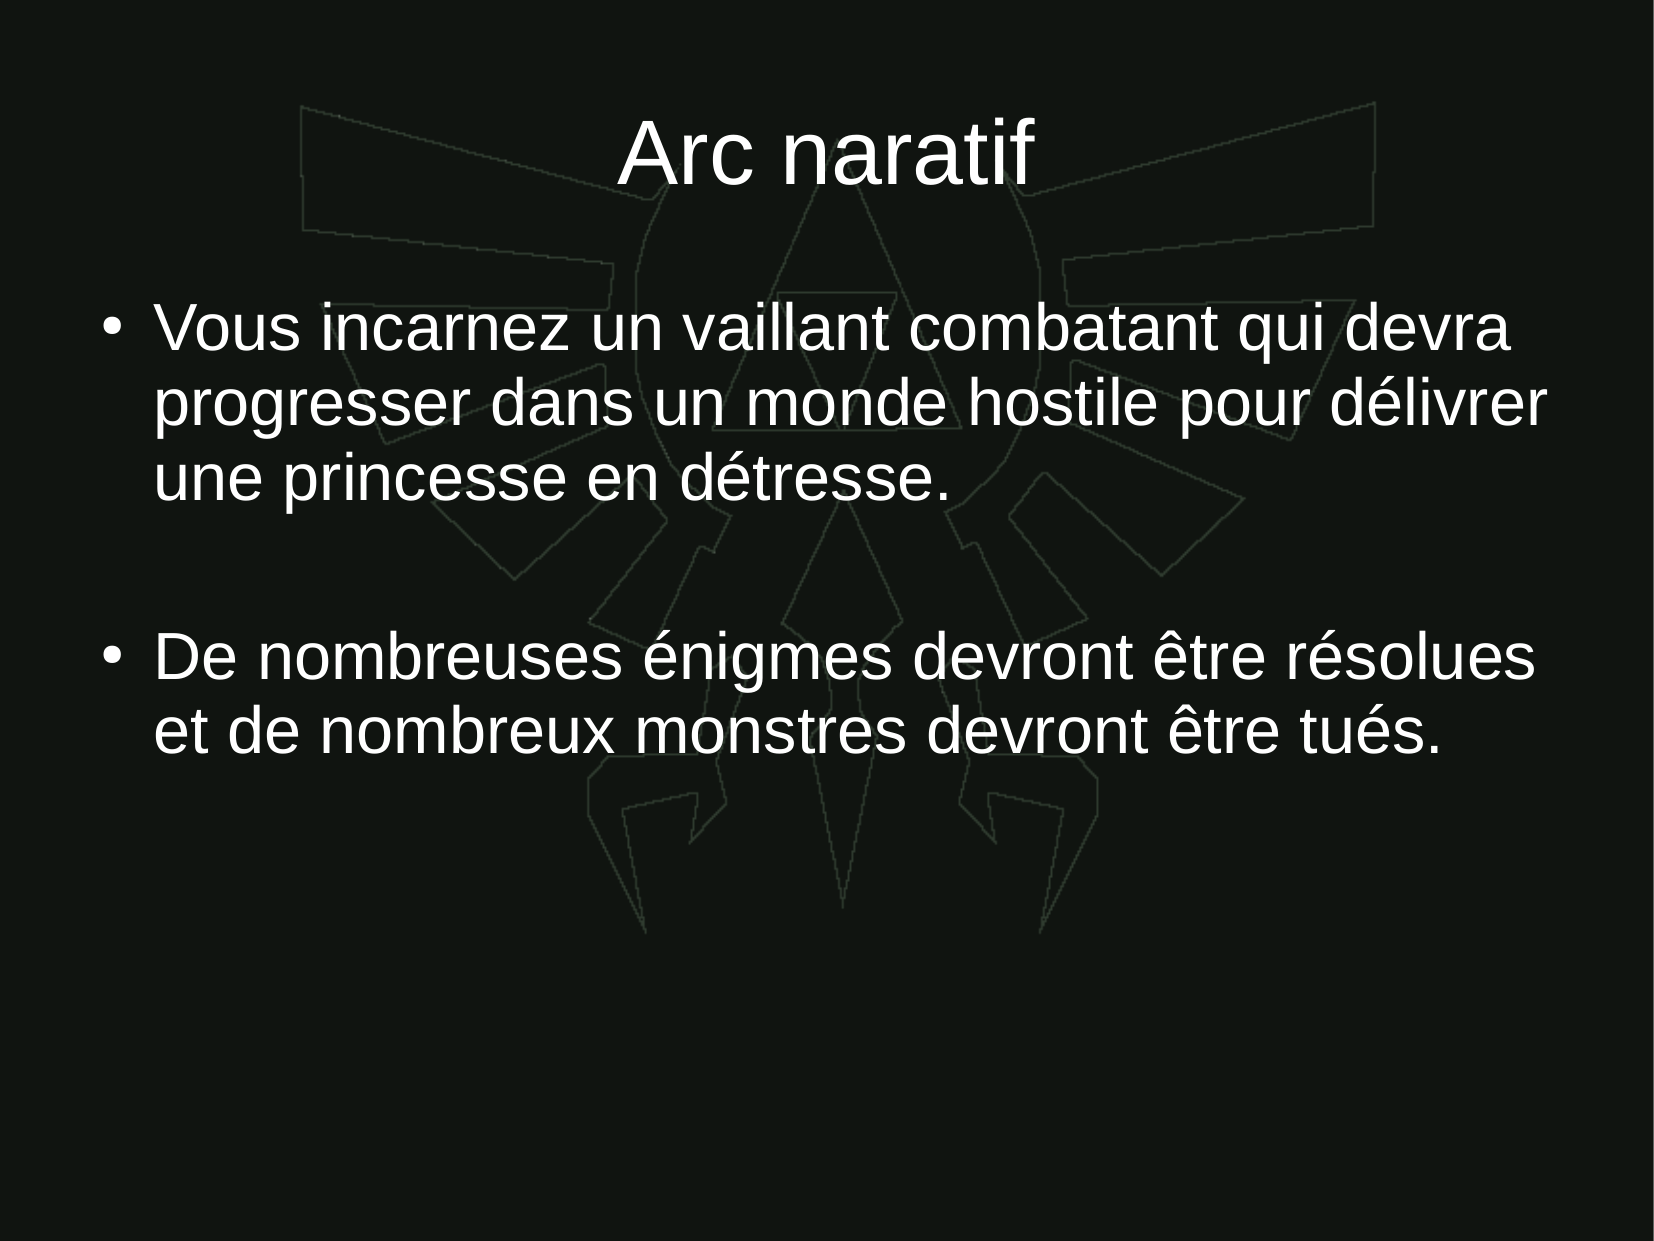

# Arc naratif
Vous incarnez un vaillant combatant qui devra progresser dans un monde hostile pour délivrer une princesse en détresse.
De nombreuses énigmes devront être résolues et de nombreux monstres devront être tués.